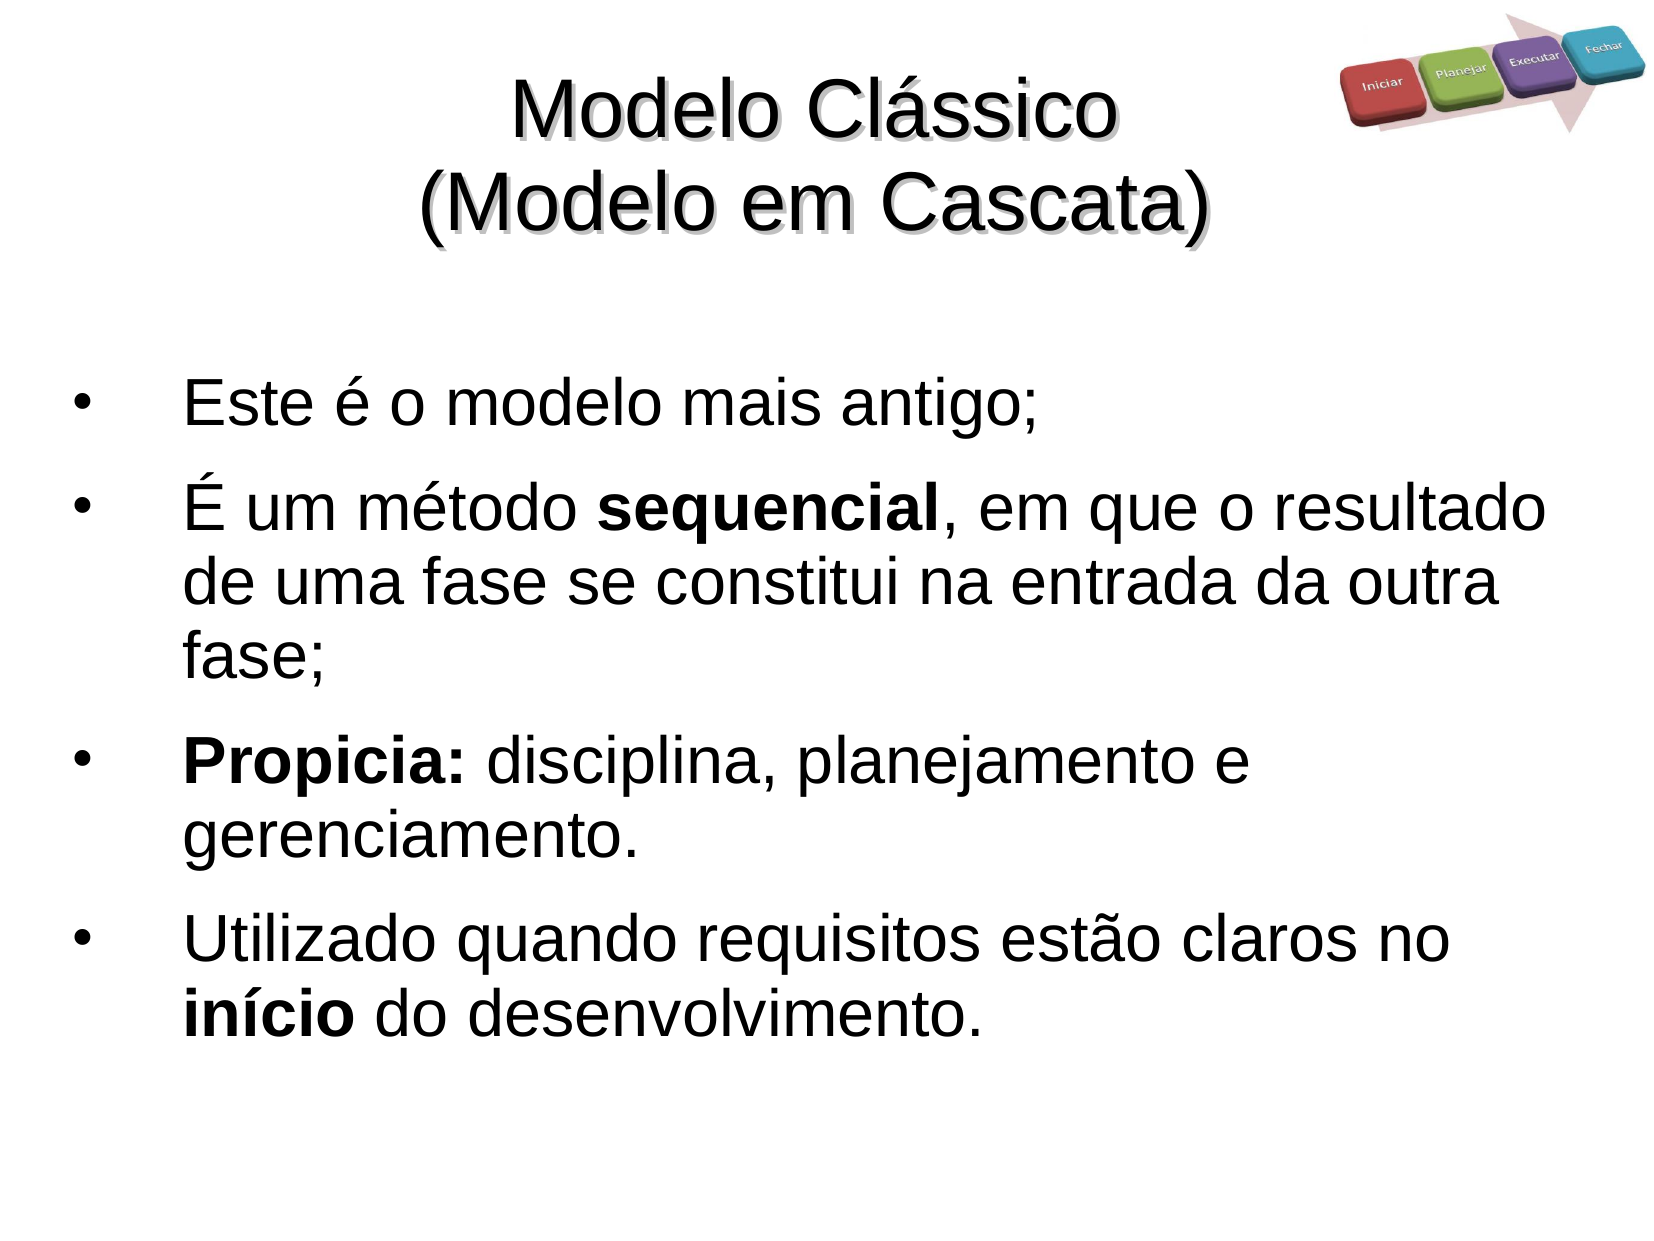

# Modelo Clássico (Modelo em Cascata)
Este é o modelo mais antigo;
É um método sequencial, em que o resultado de uma fase se constitui na entrada da outra fase;
Propicia: disciplina, planejamento e gerenciamento.
Utilizado quando requisitos estão claros no início do desenvolvimento.